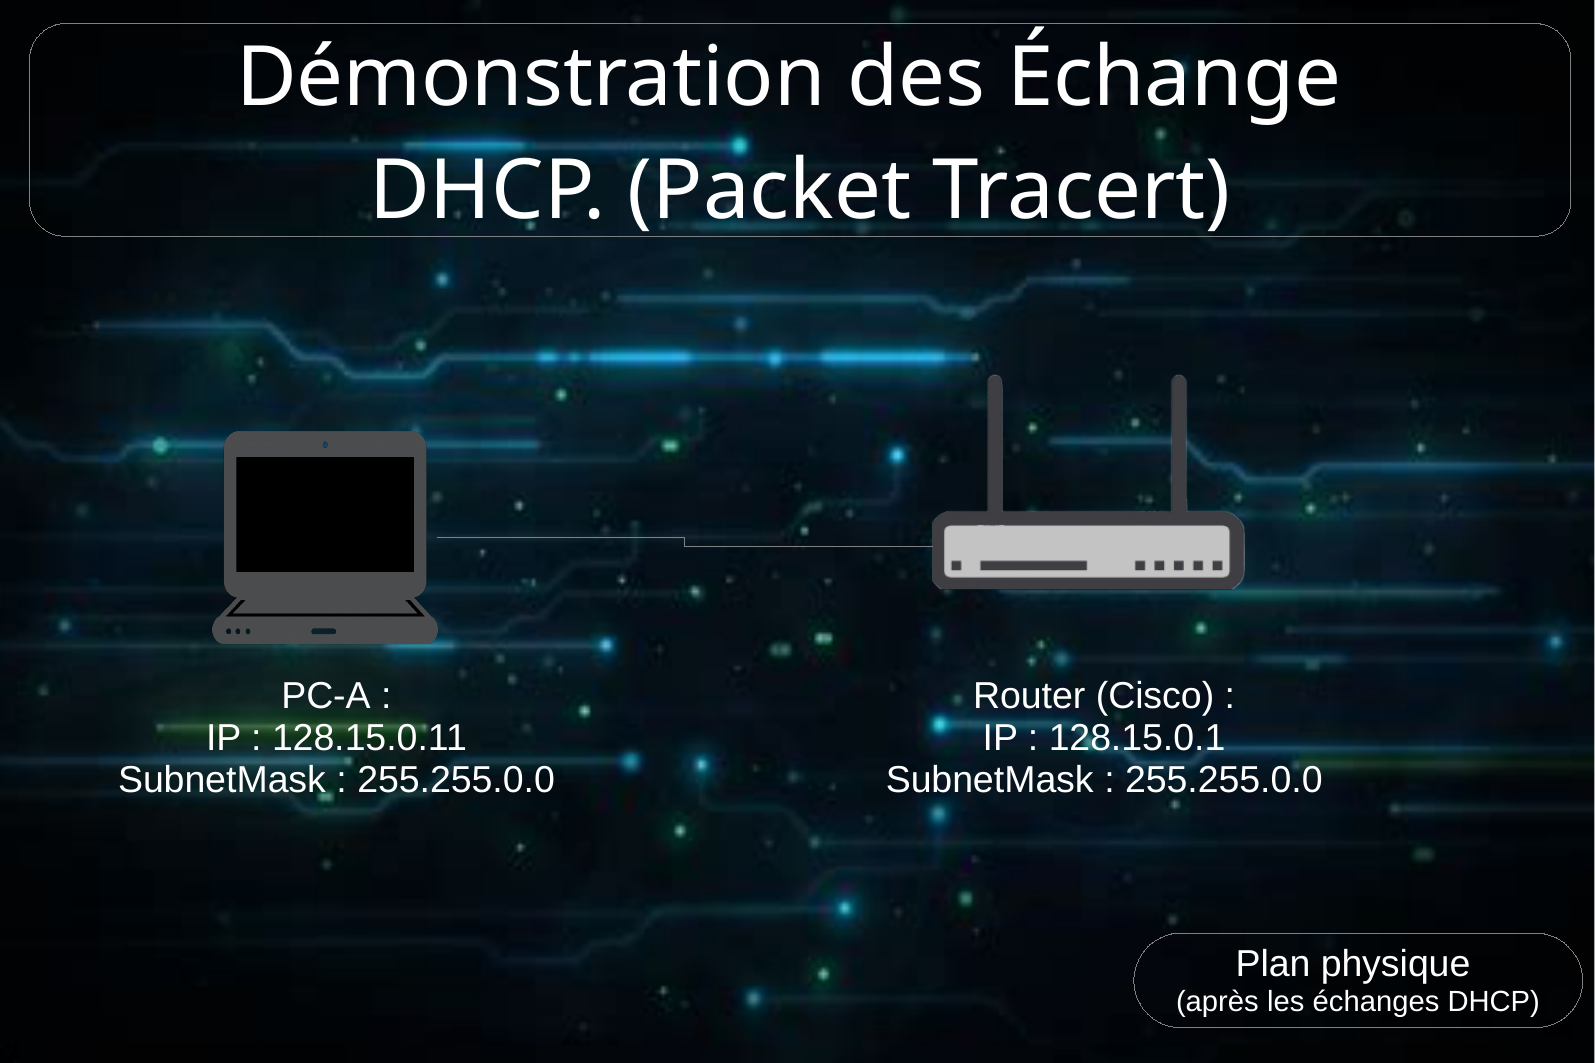

Démonstration des Échange
DHCP. (Packet Tracert)
Router (Cisco) :
IP : 128.15.0.1
SubnetMask : 255.255.0.0
PC-A :
IP : 128.15.0.11
SubnetMask : 255.255.0.0
Plan physique
(après les échanges DHCP)